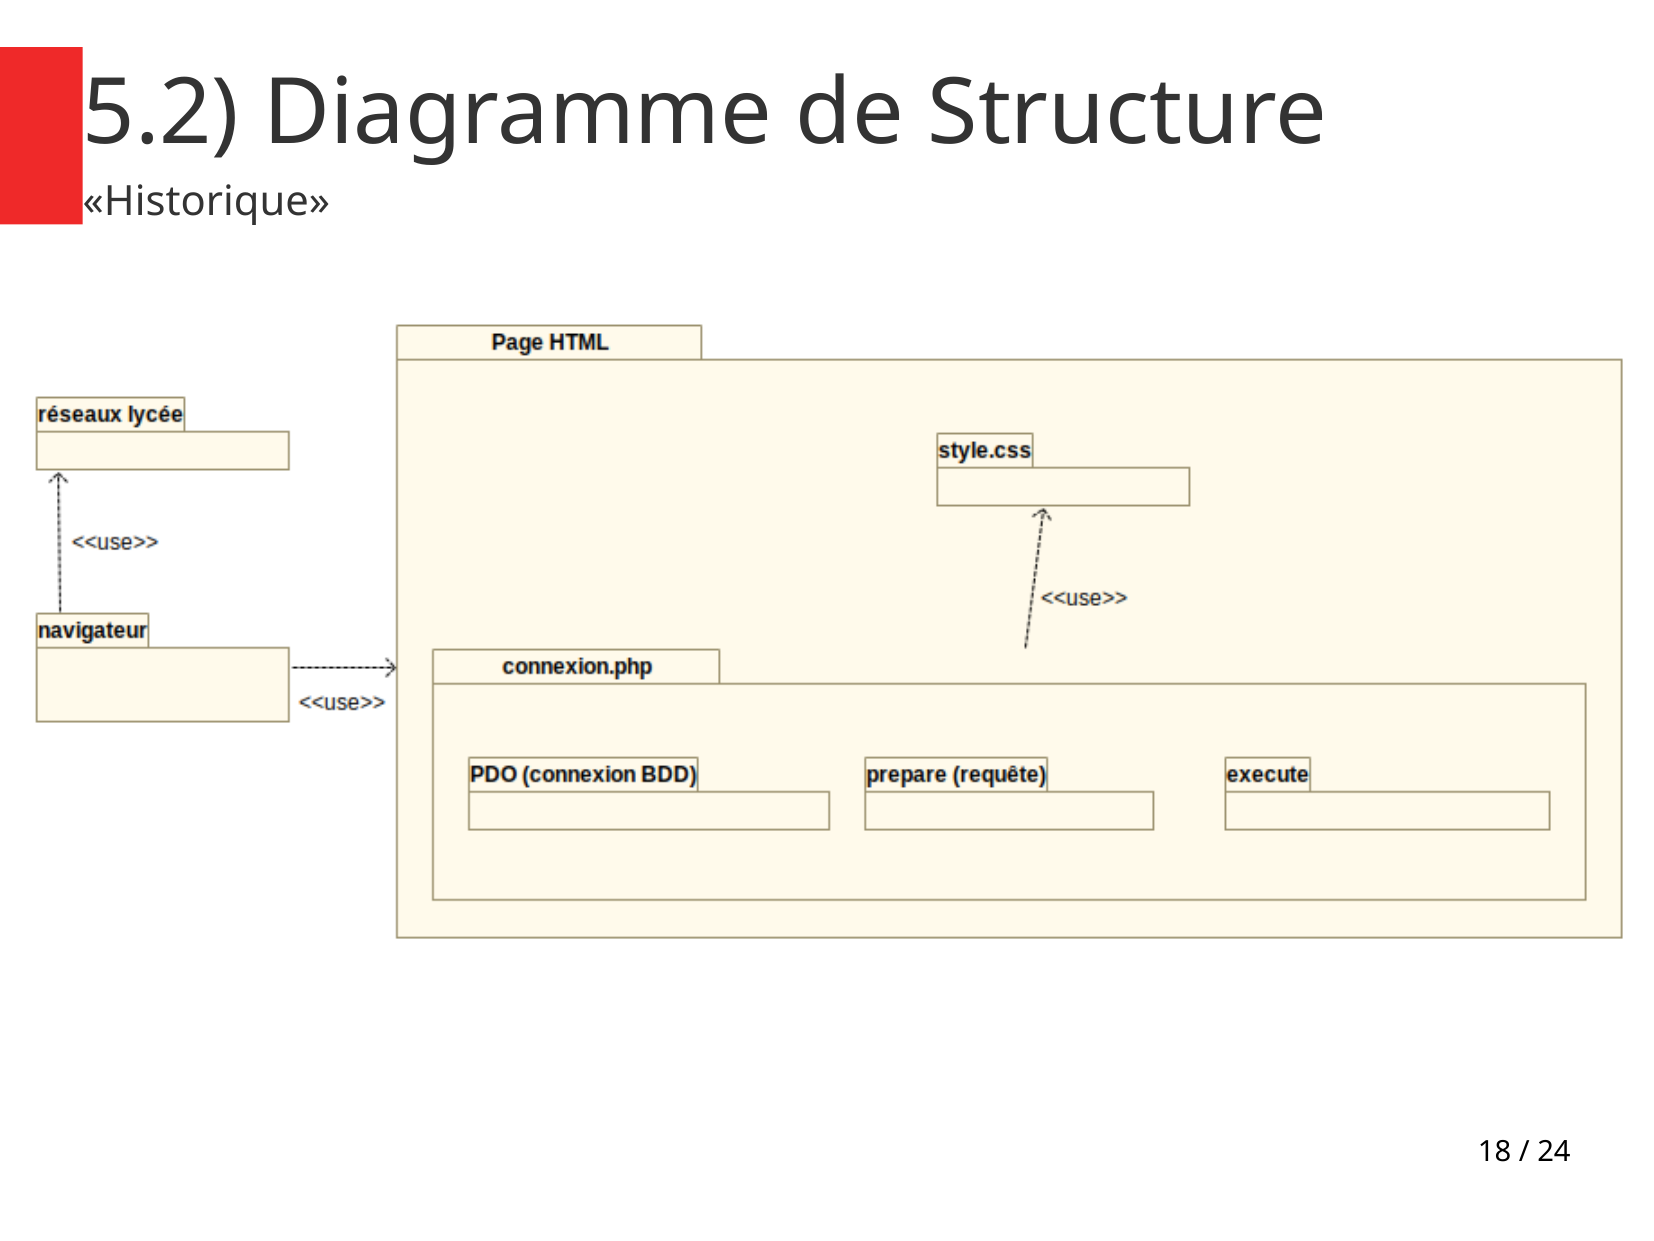

# 5.2) Diagramme de Structure «Historique»
18